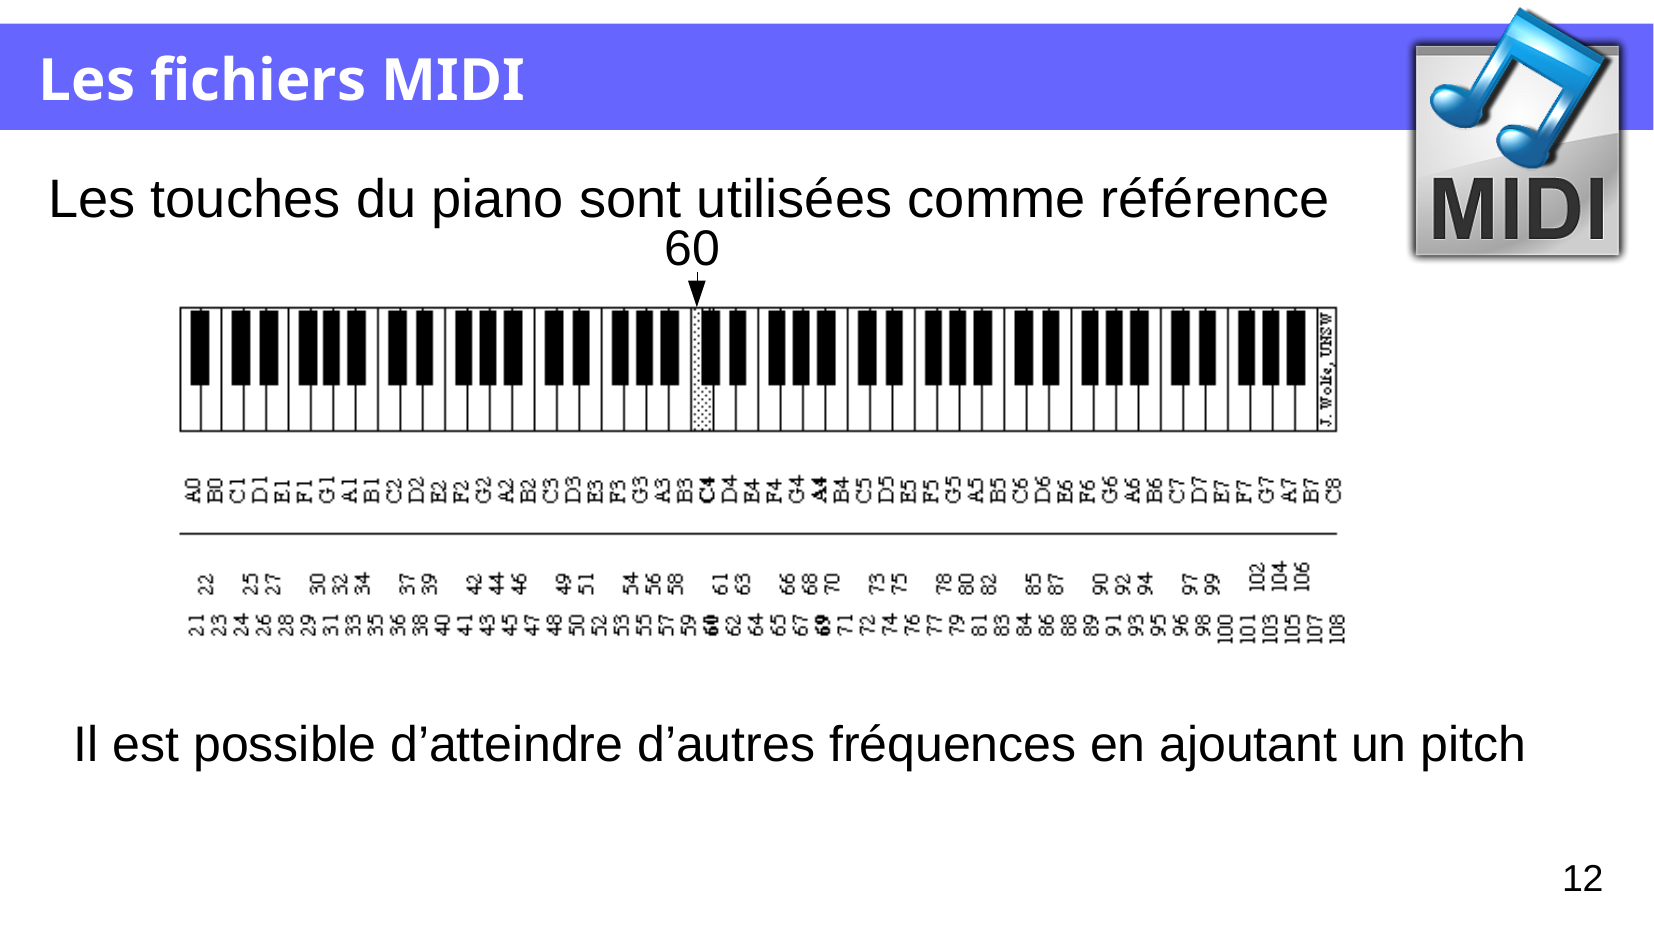

# Les fichiers MIDI
Les touches du piano sont utilisées comme référence
60
Il est possible d’atteindre d’autres fréquences en ajoutant un pitch